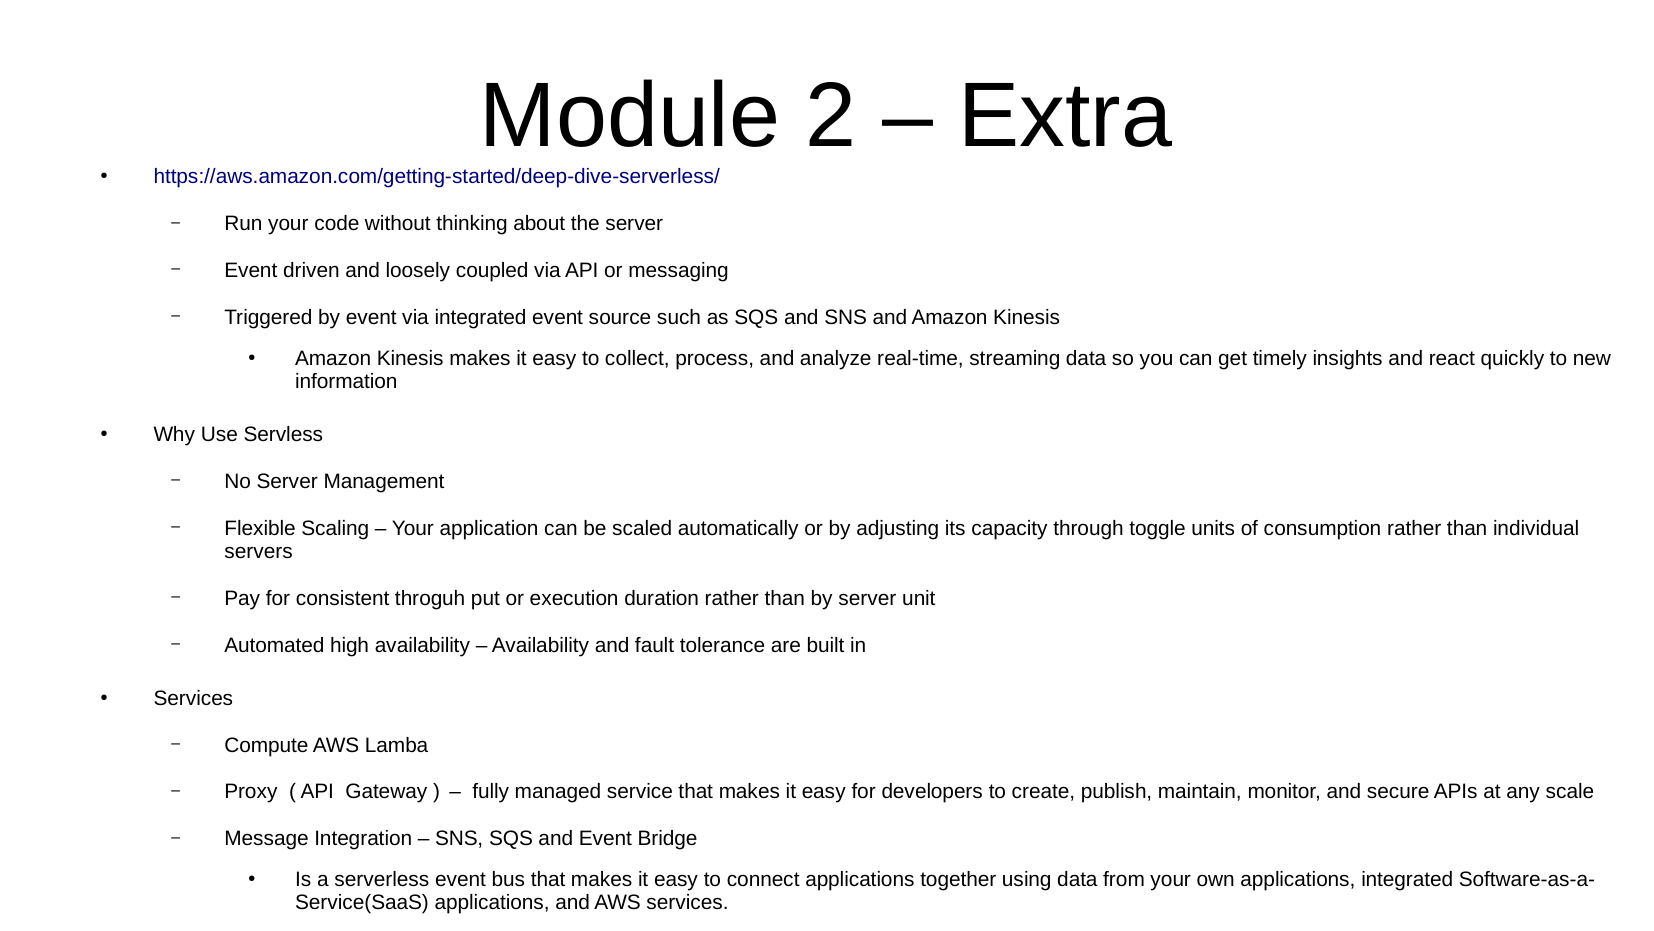

# Module 2 – Extra
https://aws.amazon.com/getting-started/deep-dive-serverless/
Run your code without thinking about the server
Event driven and loosely coupled via API or messaging
Triggered by event via integrated event source such as SQS and SNS and Amazon Kinesis
Amazon Kinesis makes it easy to collect, process, and analyze real-time, streaming data so you can get timely insights and react quickly to new information
Why Use Servless
No Server Management
Flexible Scaling – Your application can be scaled automatically or by adjusting its capacity through toggle units of consumption rather than individual servers
Pay for consistent throguh put or execution duration rather than by server unit
Automated high availability – Availability and fault tolerance are built in
Services
Compute AWS Lamba
Proxy ( API Gateway )	– fully managed service that makes it easy for developers to create, publish, maintain, monitor, and secure APIs at any scale
Message Integration – SNS, SQS and Event Bridge
Is a serverless event bus that makes it easy to connect applications together using data from your own applications, integrated Software-as-a-Service(SaaS) applications, and AWS services.